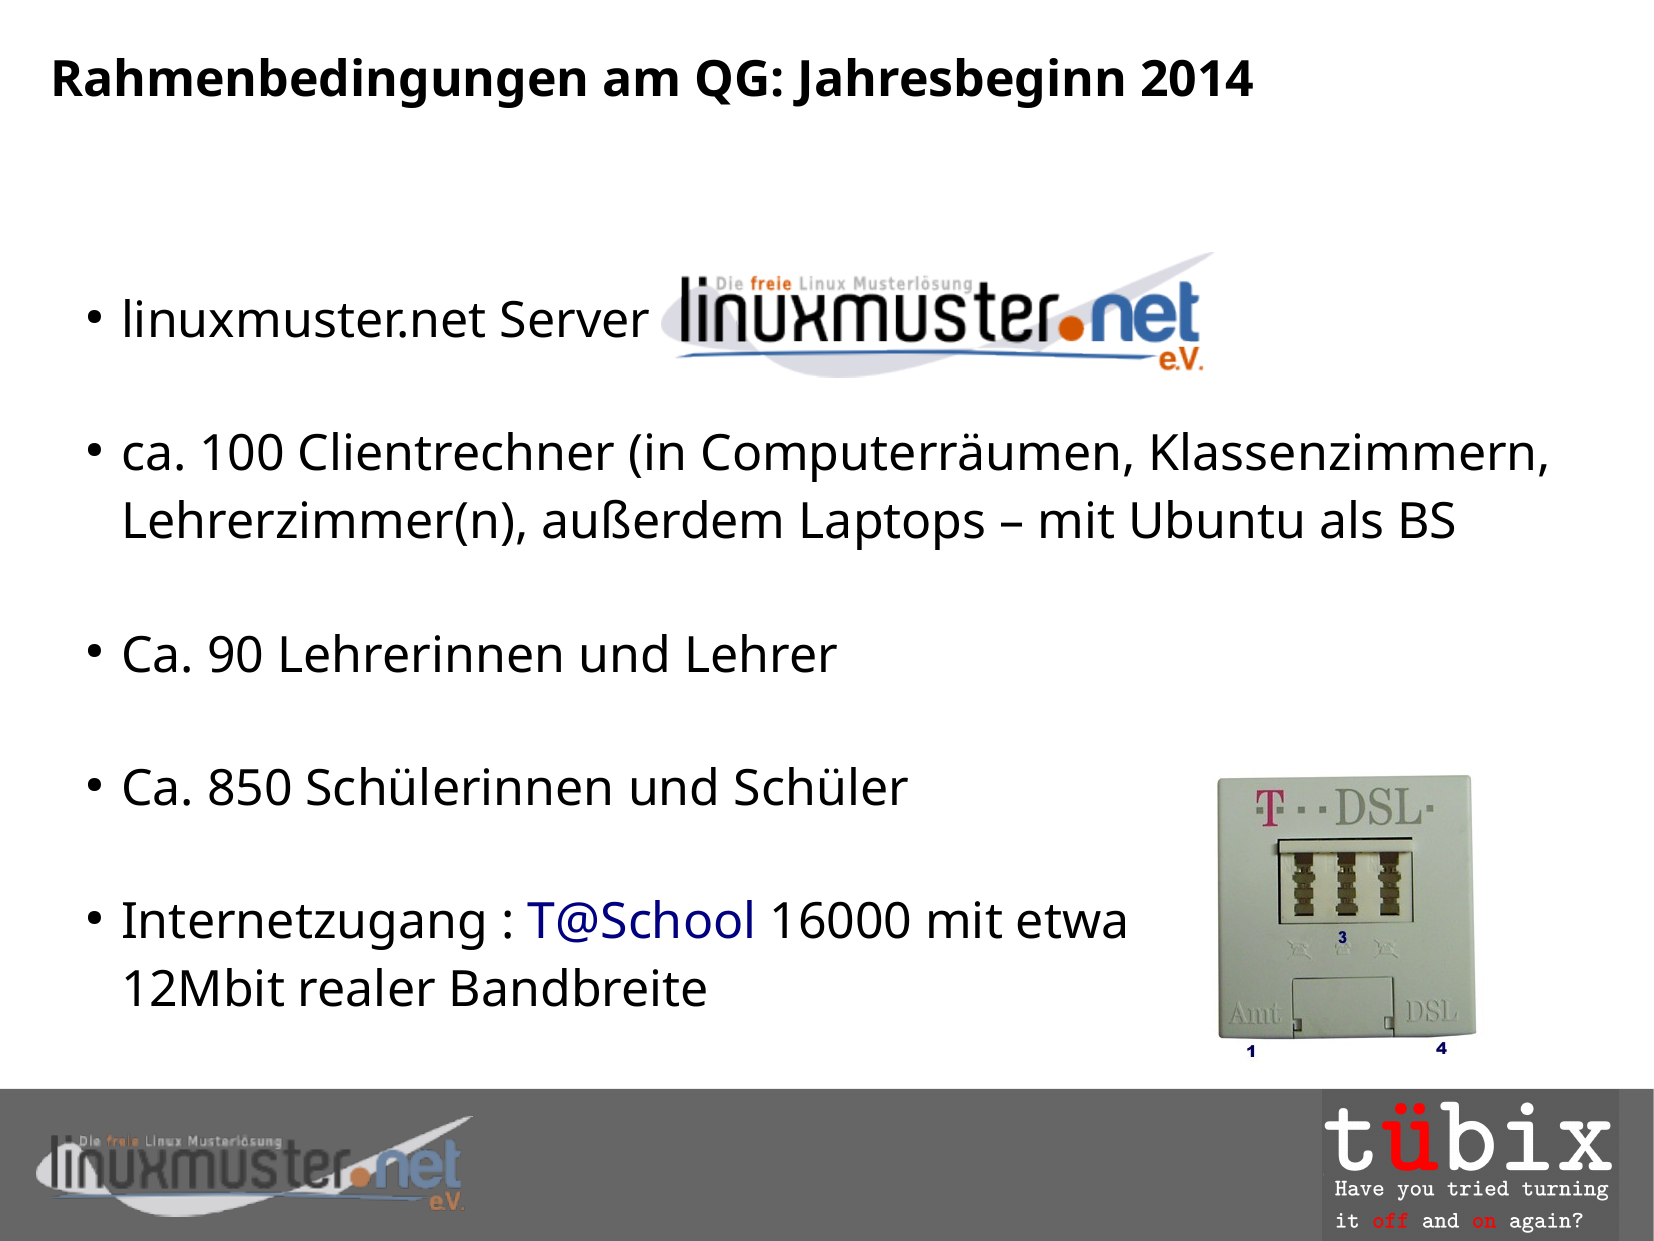

Rahmenbedingungen am QG: Jahresbeginn 2014
linuxmuster.net Server
ca. 100 Clientrechner (in Computerräumen, Klassenzimmern,
Lehrerzimmer(n), außerdem Laptops – mit Ubuntu als BS
Ca. 90 Lehrerinnen und Lehrer
Ca. 850 Schülerinnen und Schüler
Internetzugang : T@School 16000 mit etwa
12Mbit realer Bandbreite